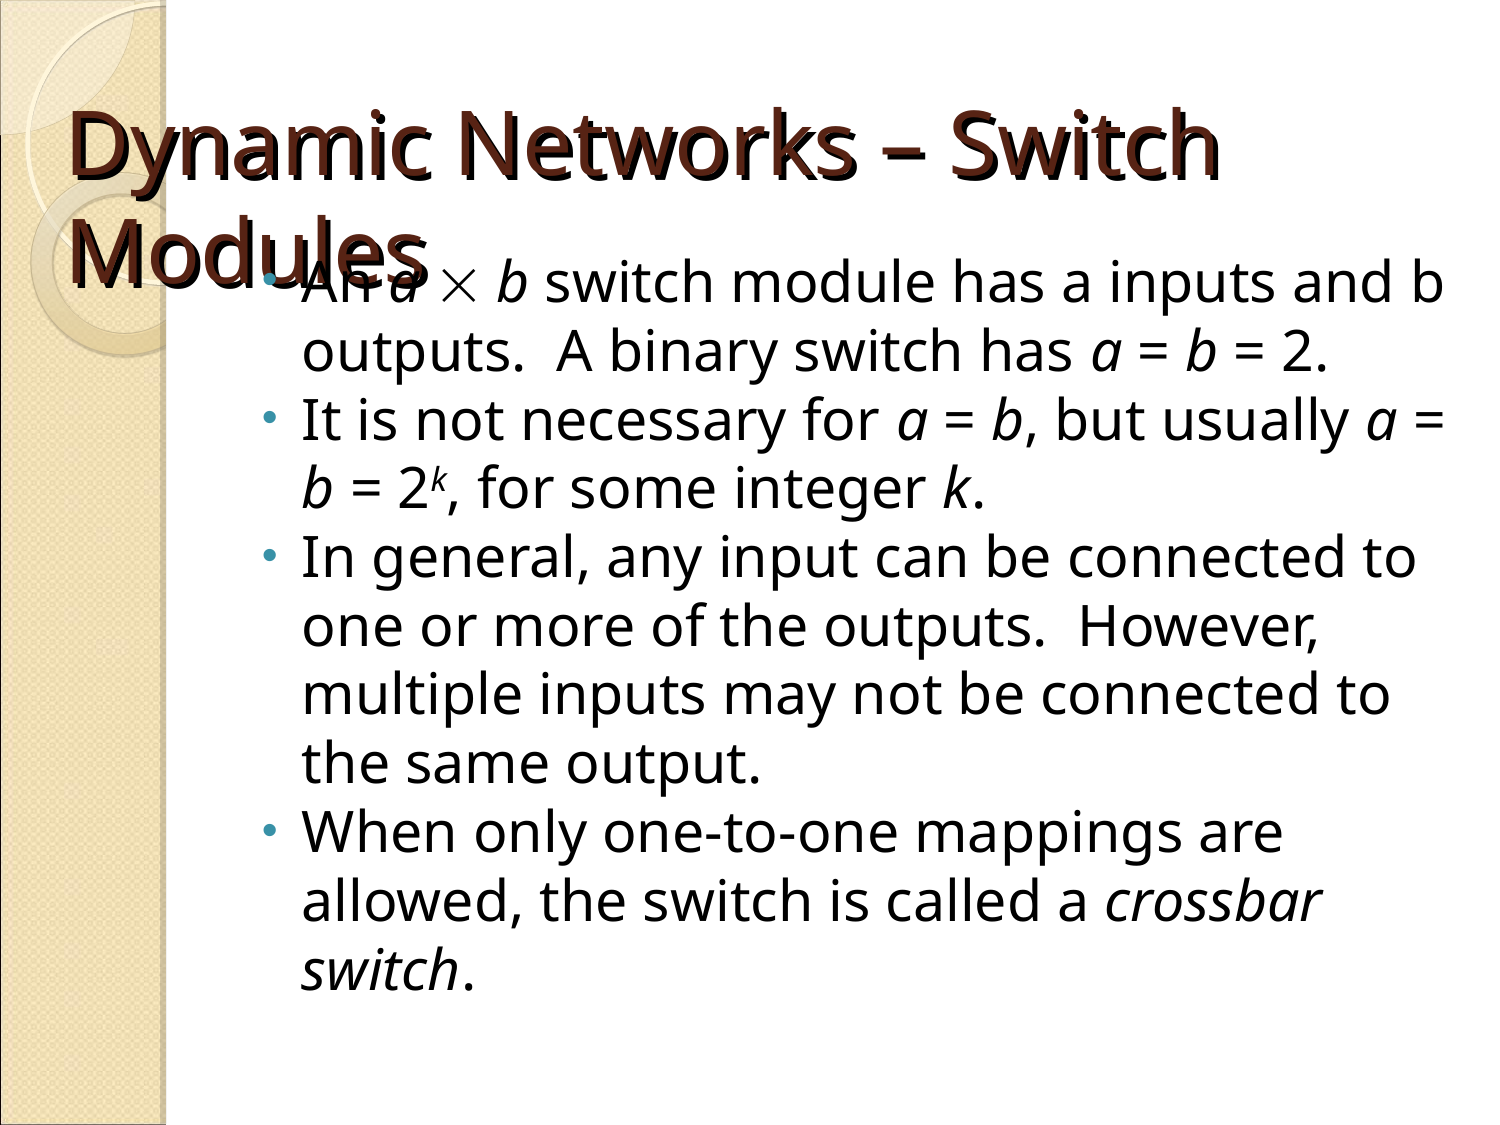

# Dynamic Networks – Switch Modules
An a  b switch module has a inputs and b outputs. A binary switch has a = b = 2.
It is not necessary for a = b, but usually a = b = 2k, for some integer k.
In general, any input can be connected to one or more of the outputs. However, multiple inputs may not be connected to the same output.
When only one-to-one mappings are allowed, the switch is called a crossbar switch.